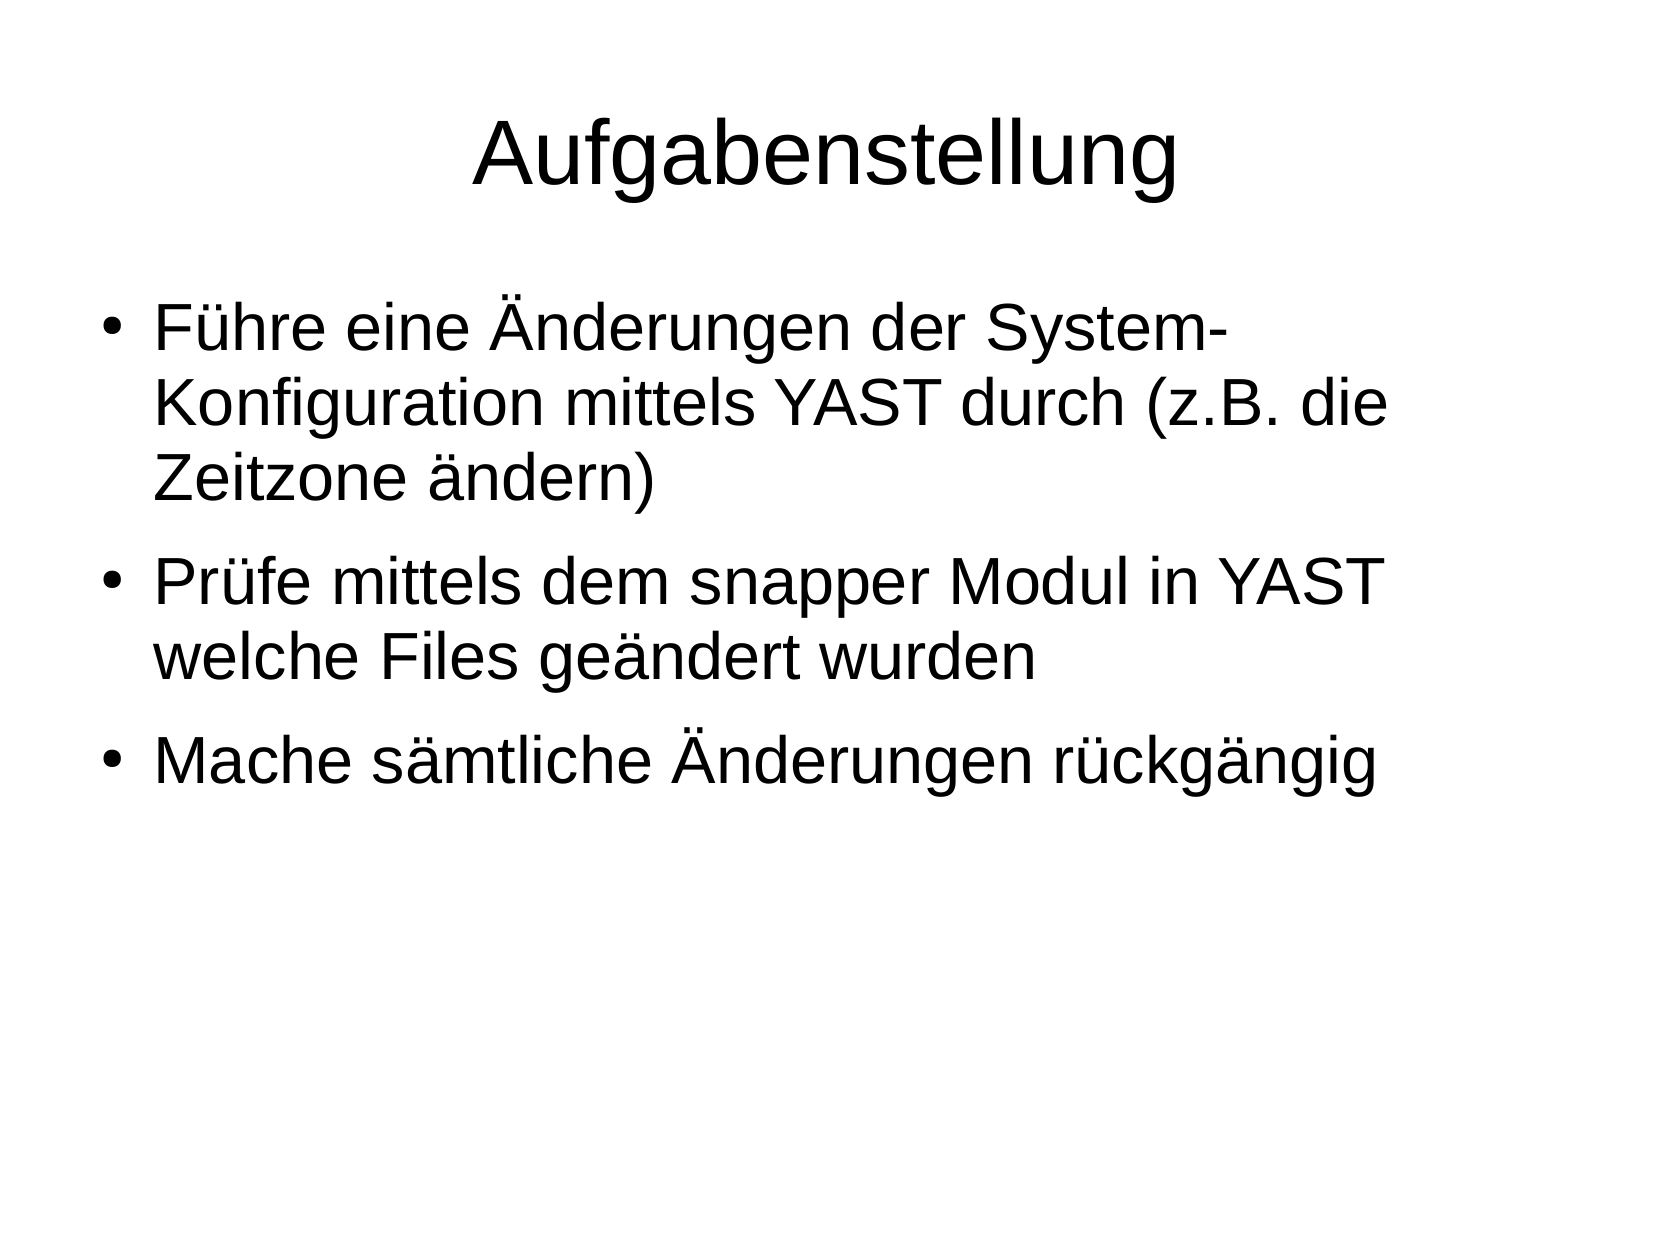

# Aufgabenstellung
Führe eine Änderungen der System-Konfiguration mittels YAST durch (z.B. die Zeitzone ändern)
Prüfe mittels dem snapper Modul in YAST welche Files geändert wurden
Mache sämtliche Änderungen rückgängig